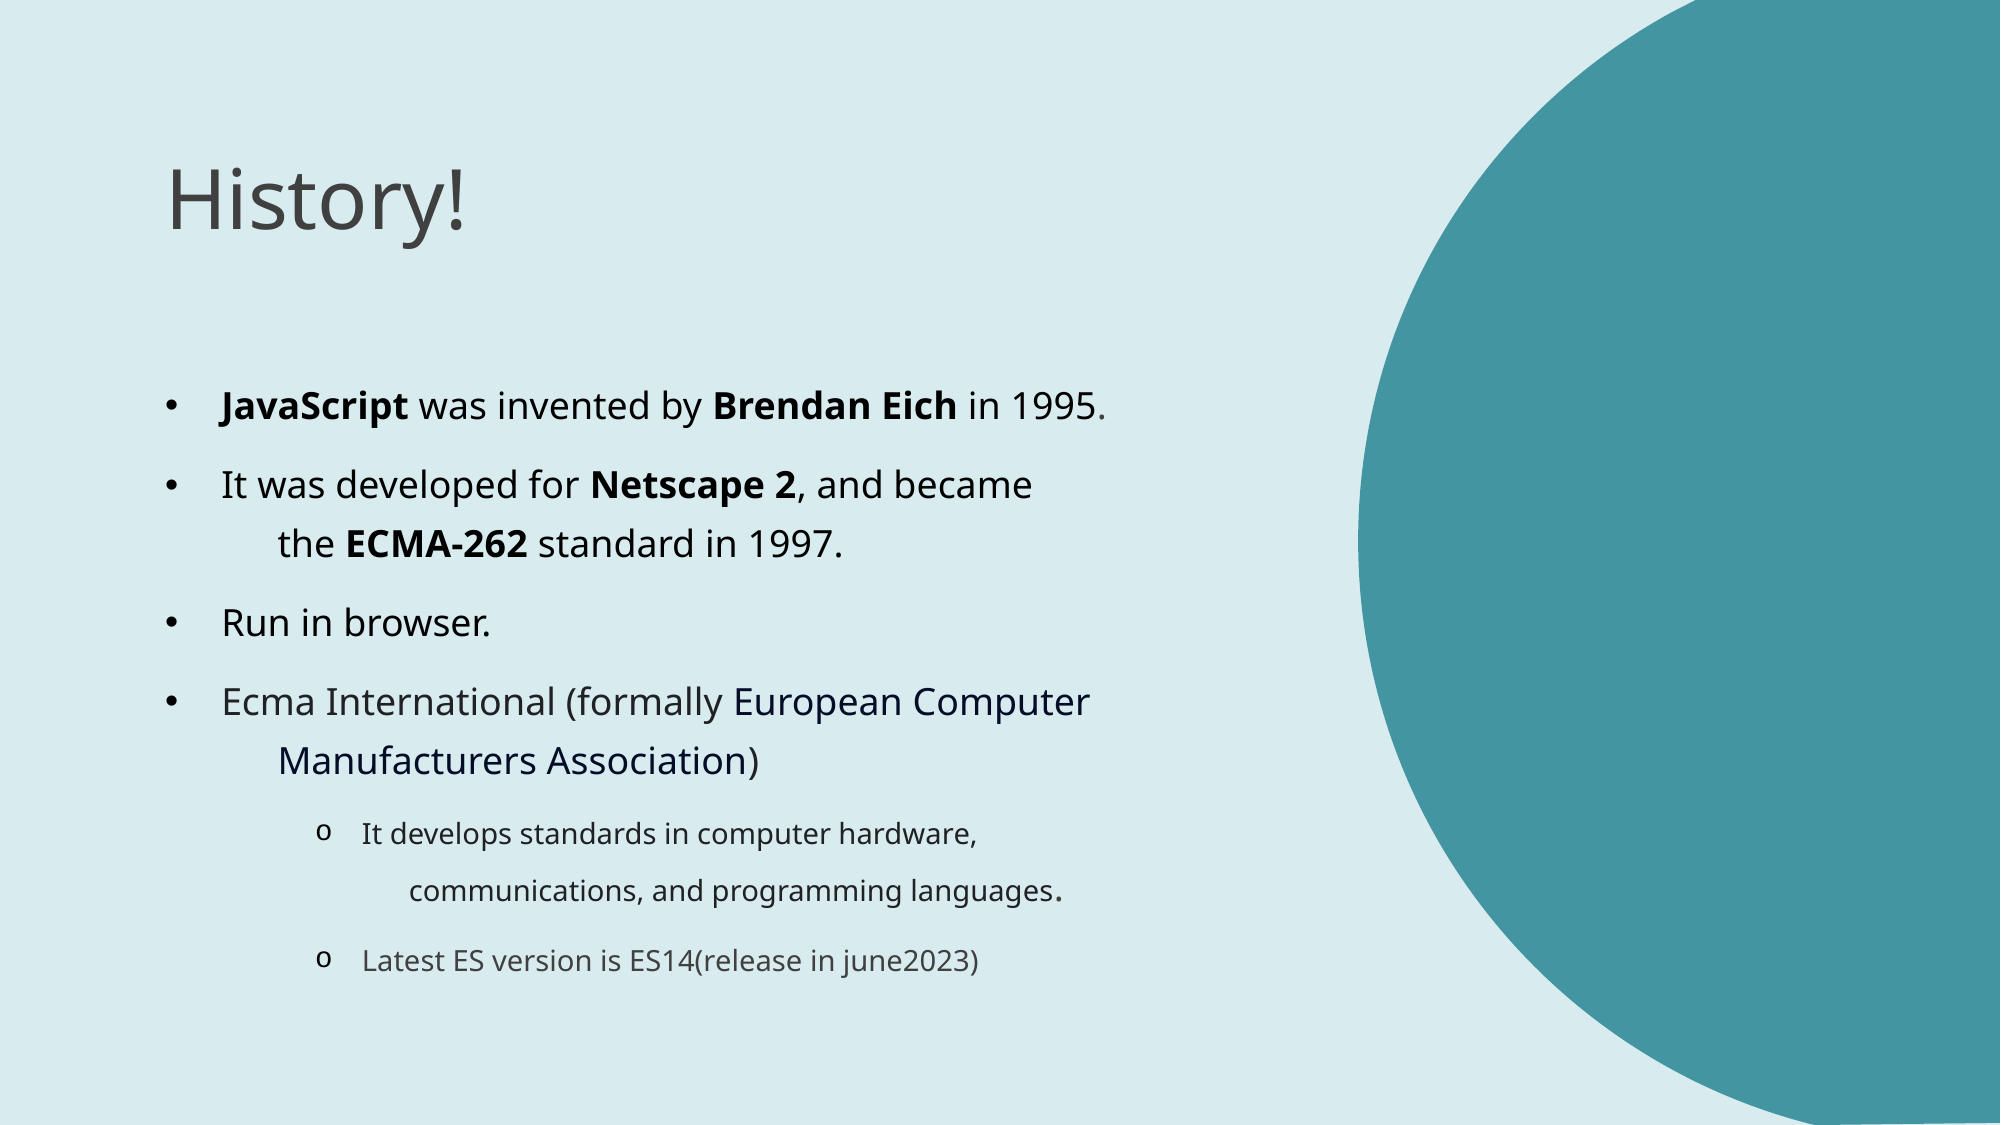

# History!
JavaScript was invented by Brendan Eich in 1995.
It was developed for Netscape 2, and became the ECMA-262 standard in 1997.
Run in browser.
Ecma International (formally European Computer Manufacturers Association)
It develops standards in computer hardware, communications, and programming languages.
Latest ES version is ES14(release in june2023)